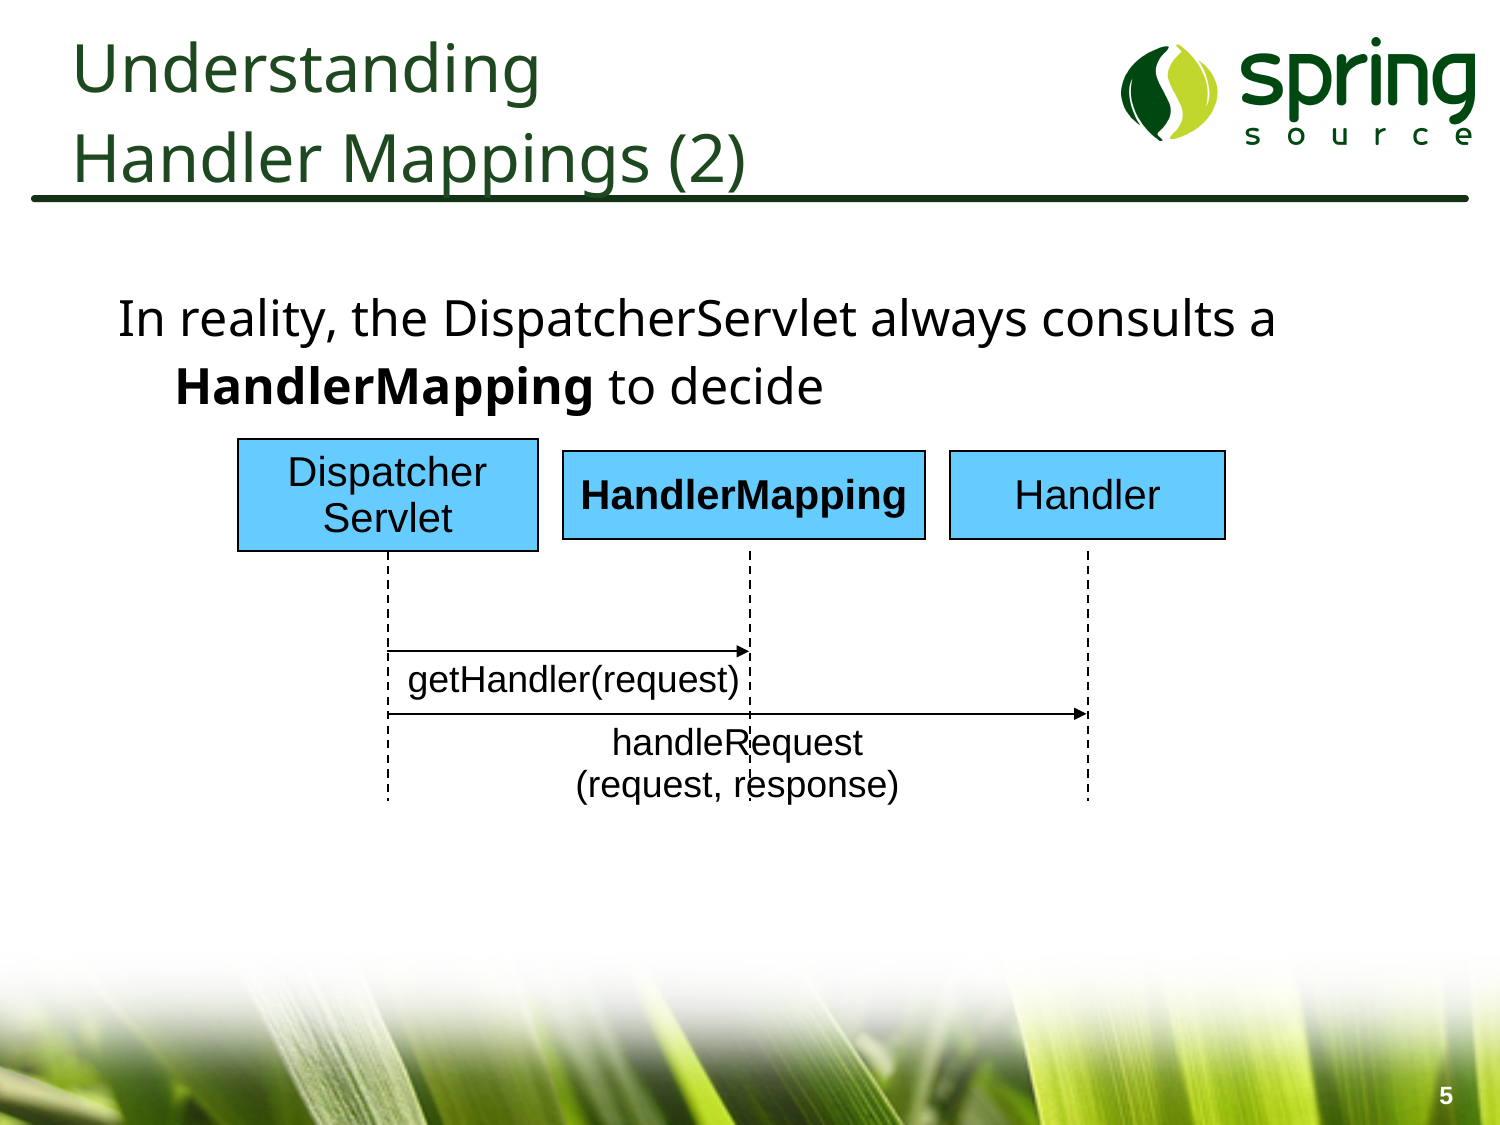

# Understanding Handler Mappings (2)
In reality, the DispatcherServlet always consults a HandlerMapping to decide
Dispatcher
Servlet
HandlerMapping
Handler
getHandler(request)
handleRequest
(request, response)